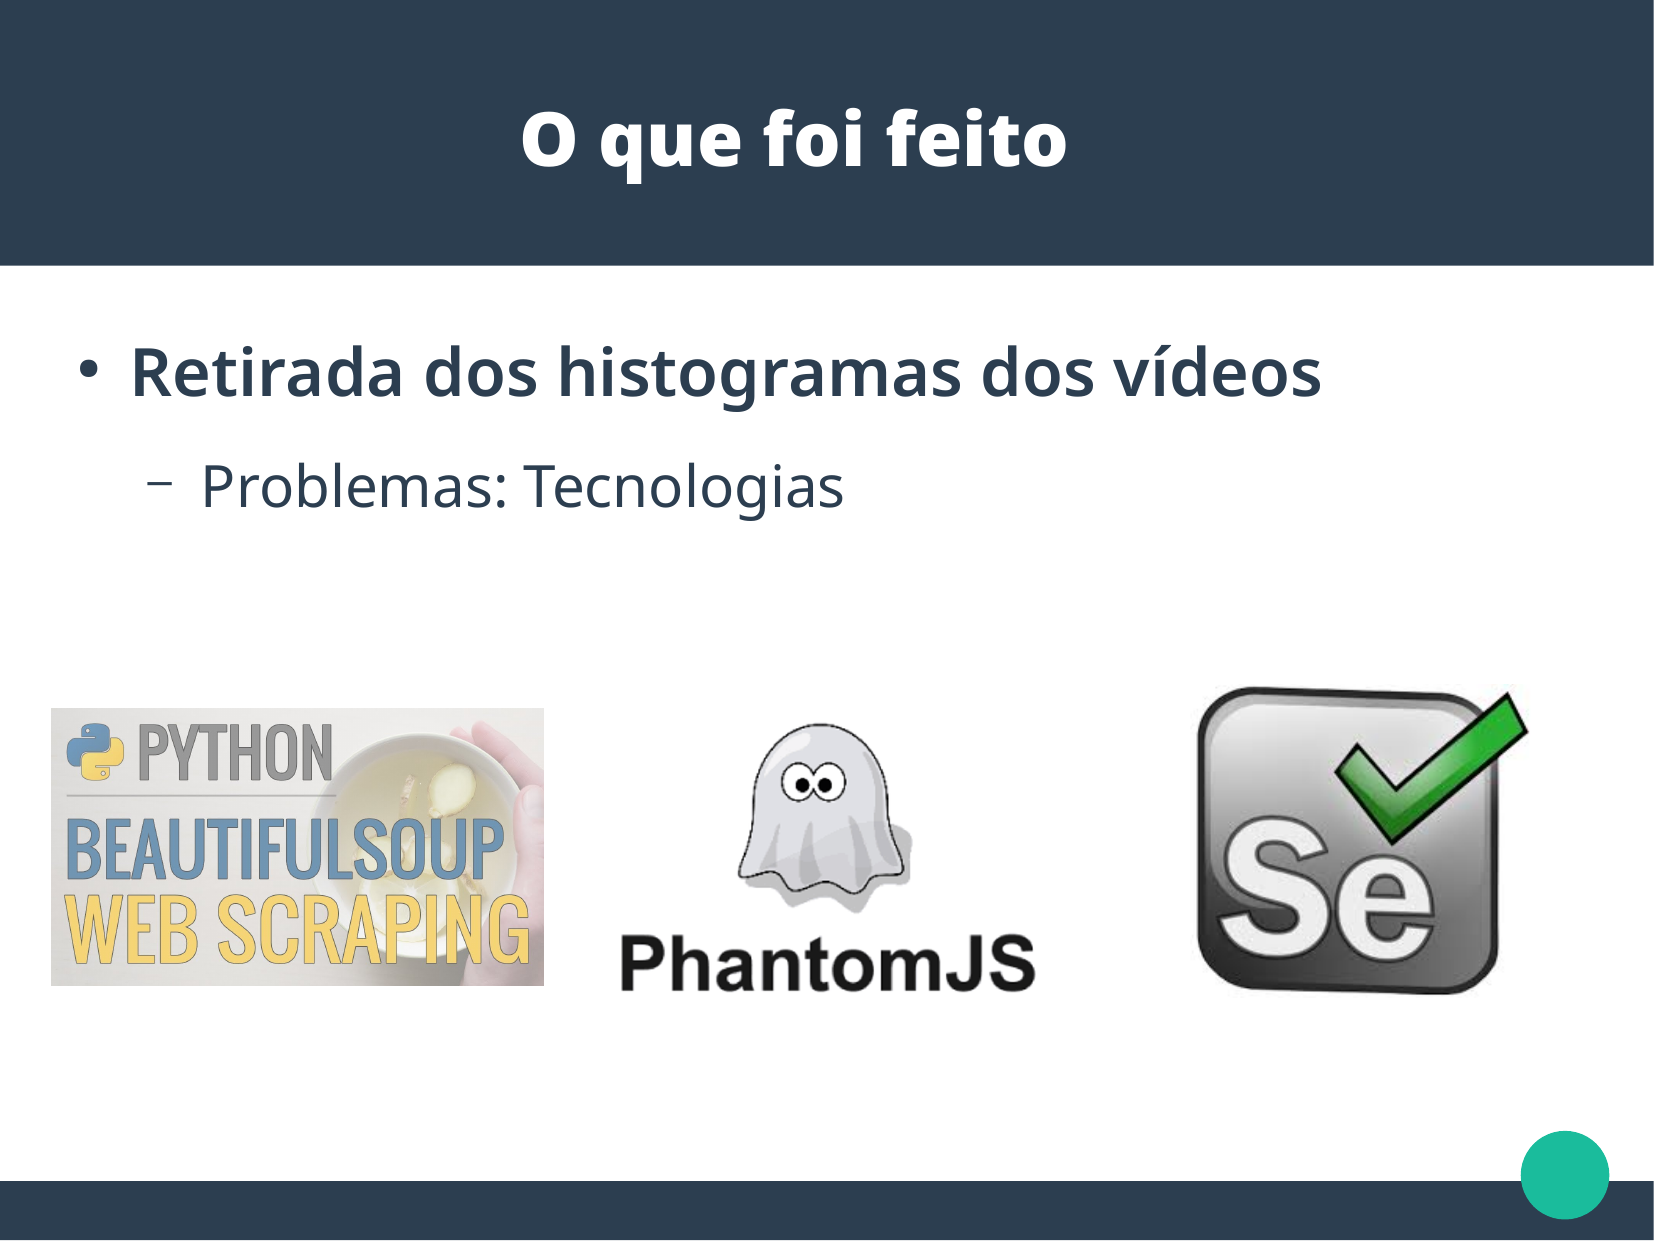

O que foi feito
# Retirada dos histogramas dos vídeos
Problemas: Tecnologias